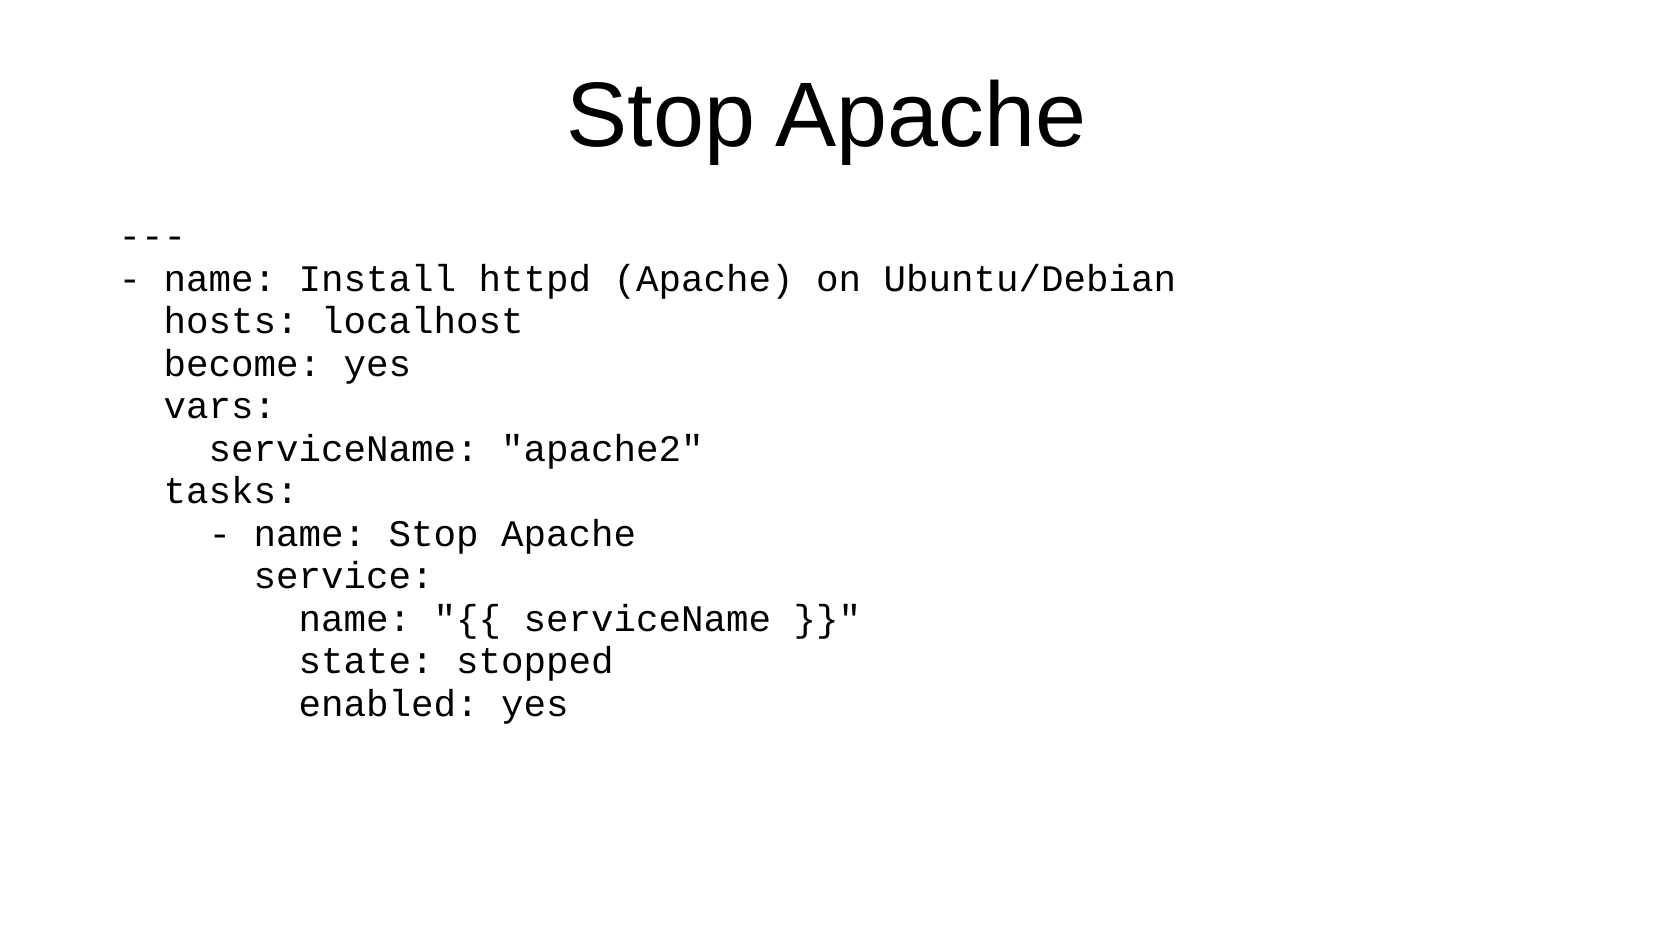

# Stop Apache
---
- name: Install httpd (Apache) on Ubuntu/Debian
 hosts: localhost
 become: yes
 vars:
 serviceName: "apache2"
 tasks:
 - name: Stop Apache
 service:
 name: "{{ serviceName }}"
 state: stopped
 enabled: yes